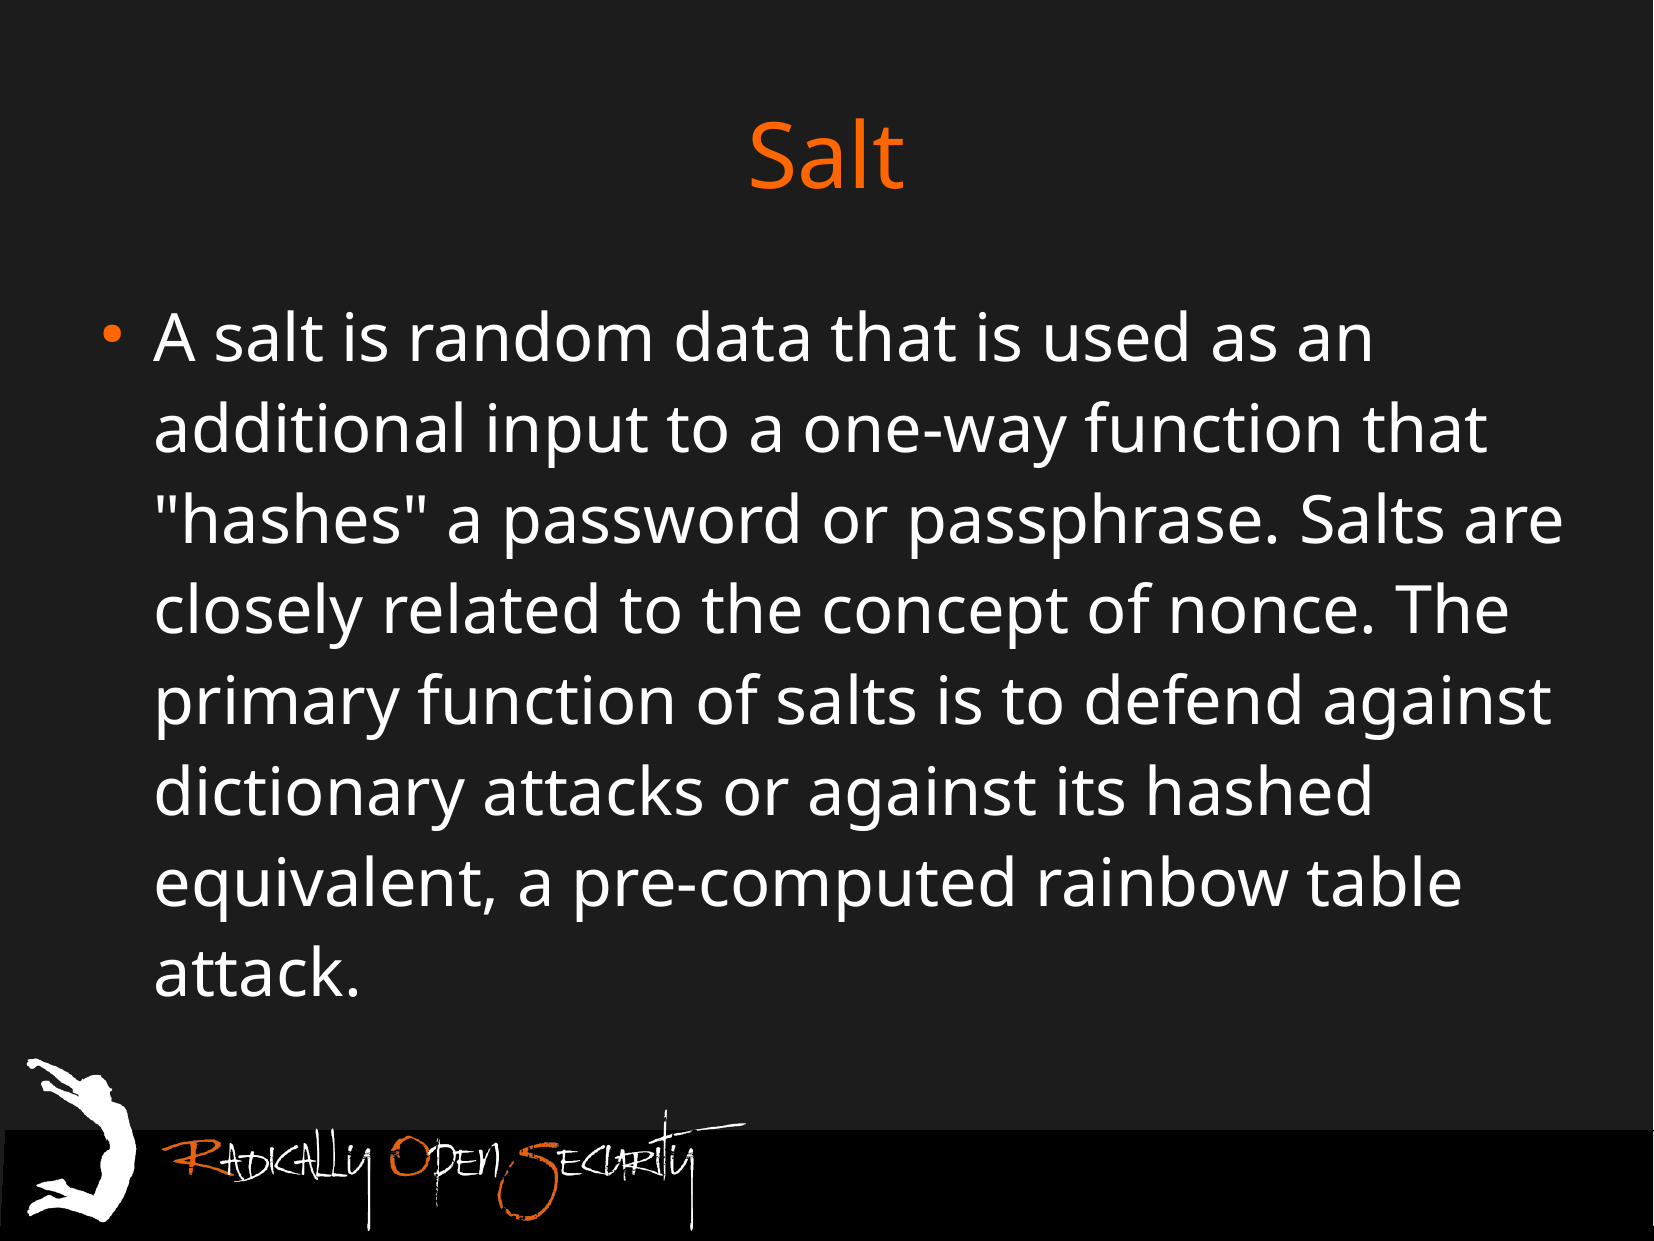

# Salt
A salt is random data that is used as an additional input to a one-way function that "hashes" a password or passphrase. Salts are closely related to the concept of nonce. The primary function of salts is to defend against dictionary attacks or against its hashed equivalent, a pre-computed rainbow table attack.